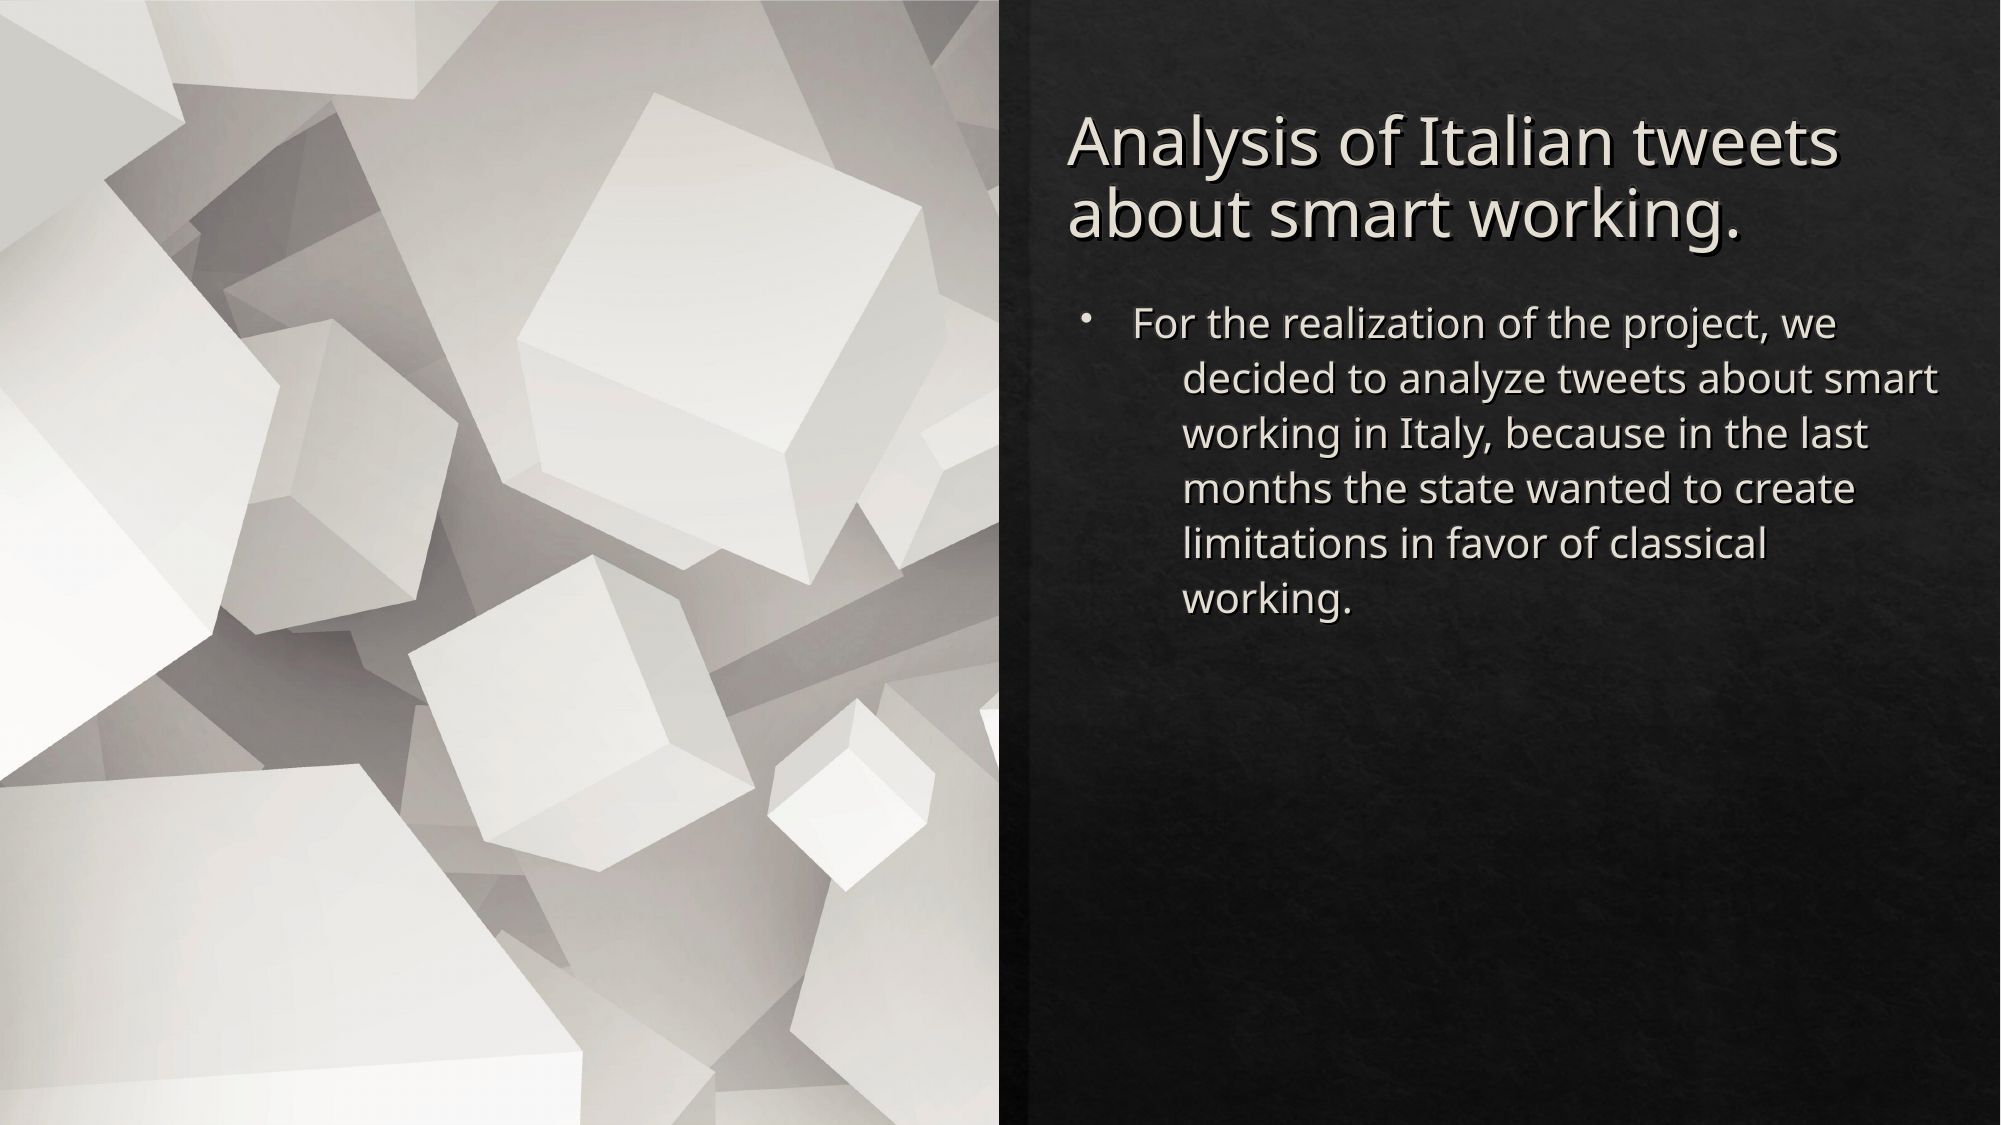

# Analysis of Italian tweets about smart working.
For the realization of the project, we decided to analyze tweets about smart working in Italy, because in the last months the state wanted to create limitations in favor of classical working.